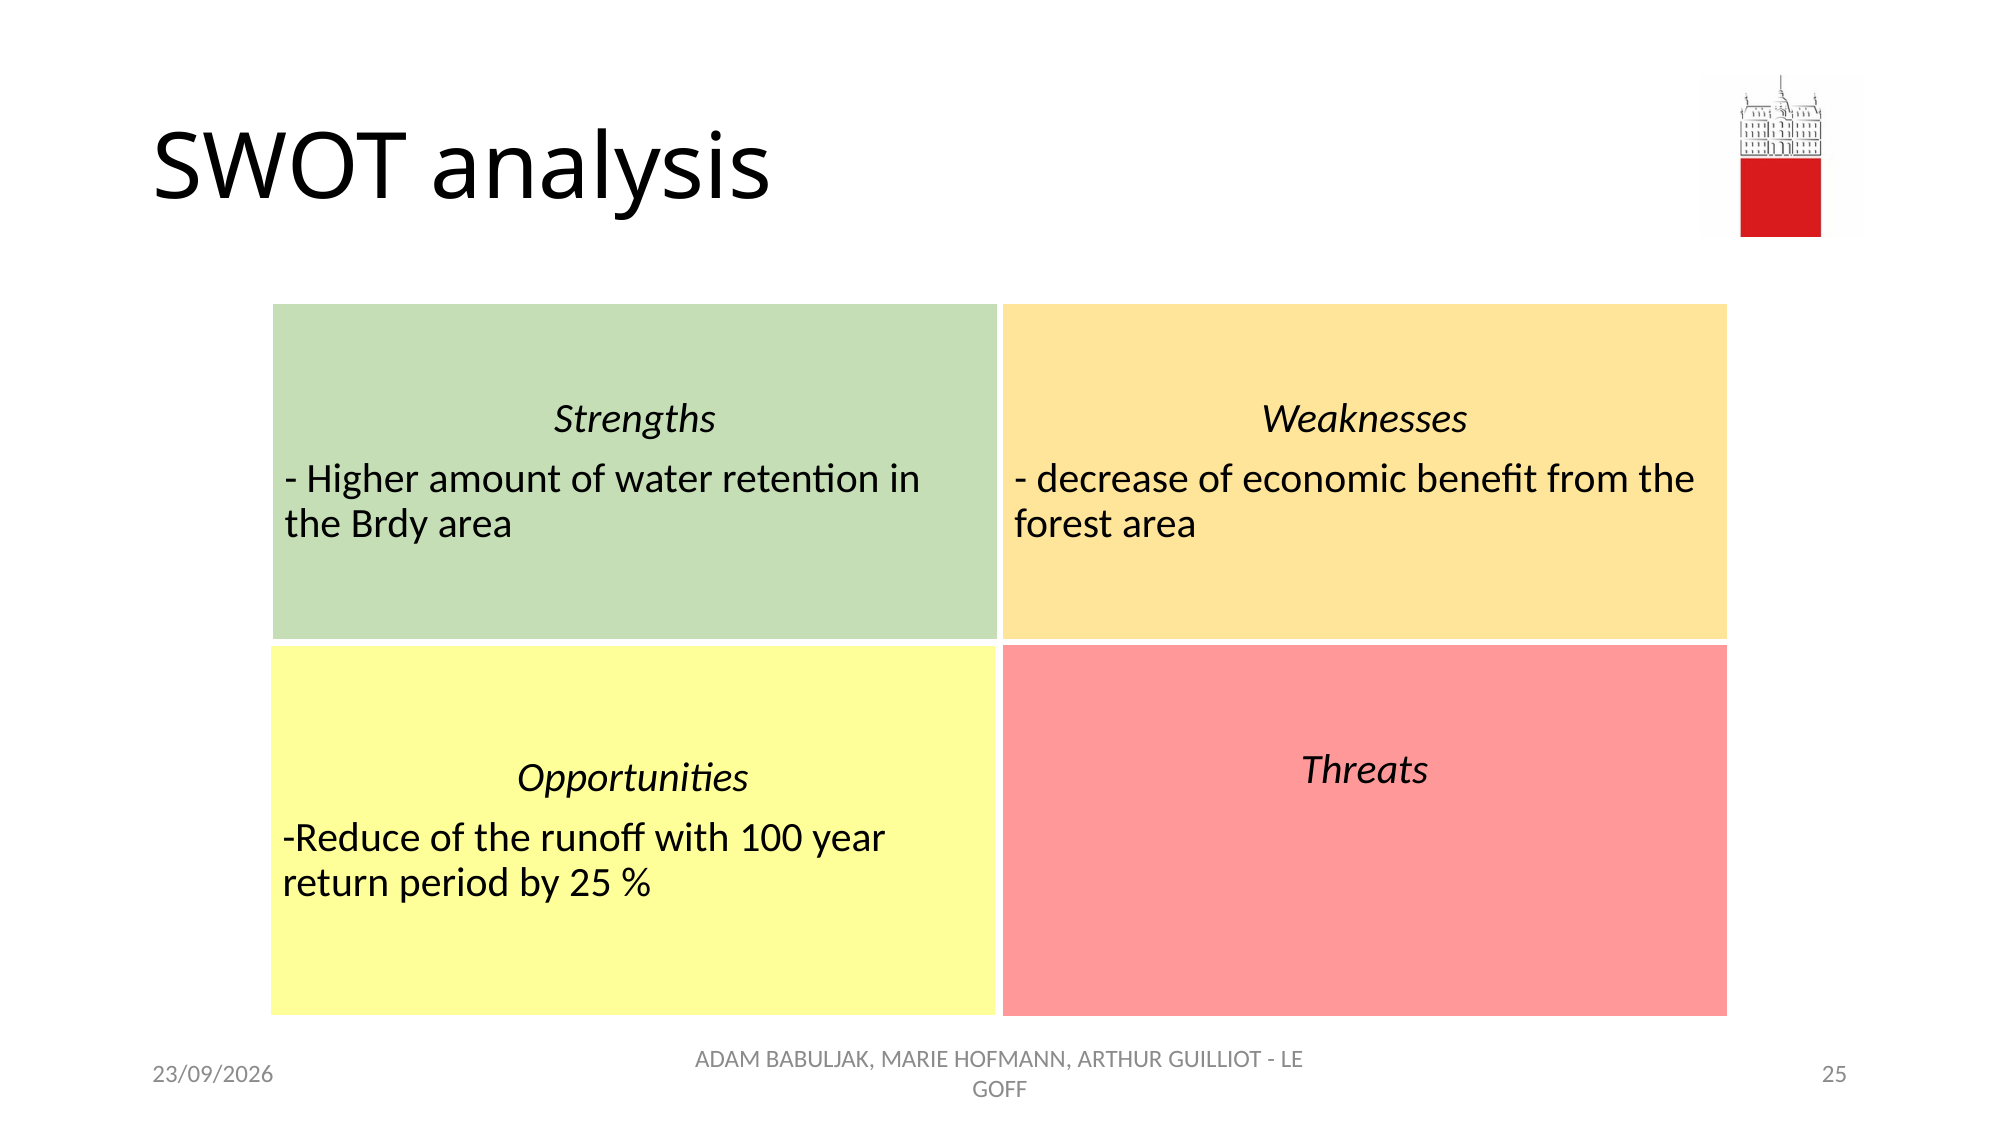

# SWOT analysis
Weaknesses
- decrease of economic benefit from the forest area
Strengths
- Higher amount of water retention in the Brdy area
Threats
Opportunities
-Reduce of the runoff with 100 year return period by 25 %
ADAM BABULJAK, MARIE HOFMANN, ARTHUR GUILLIOT - LE GOFF